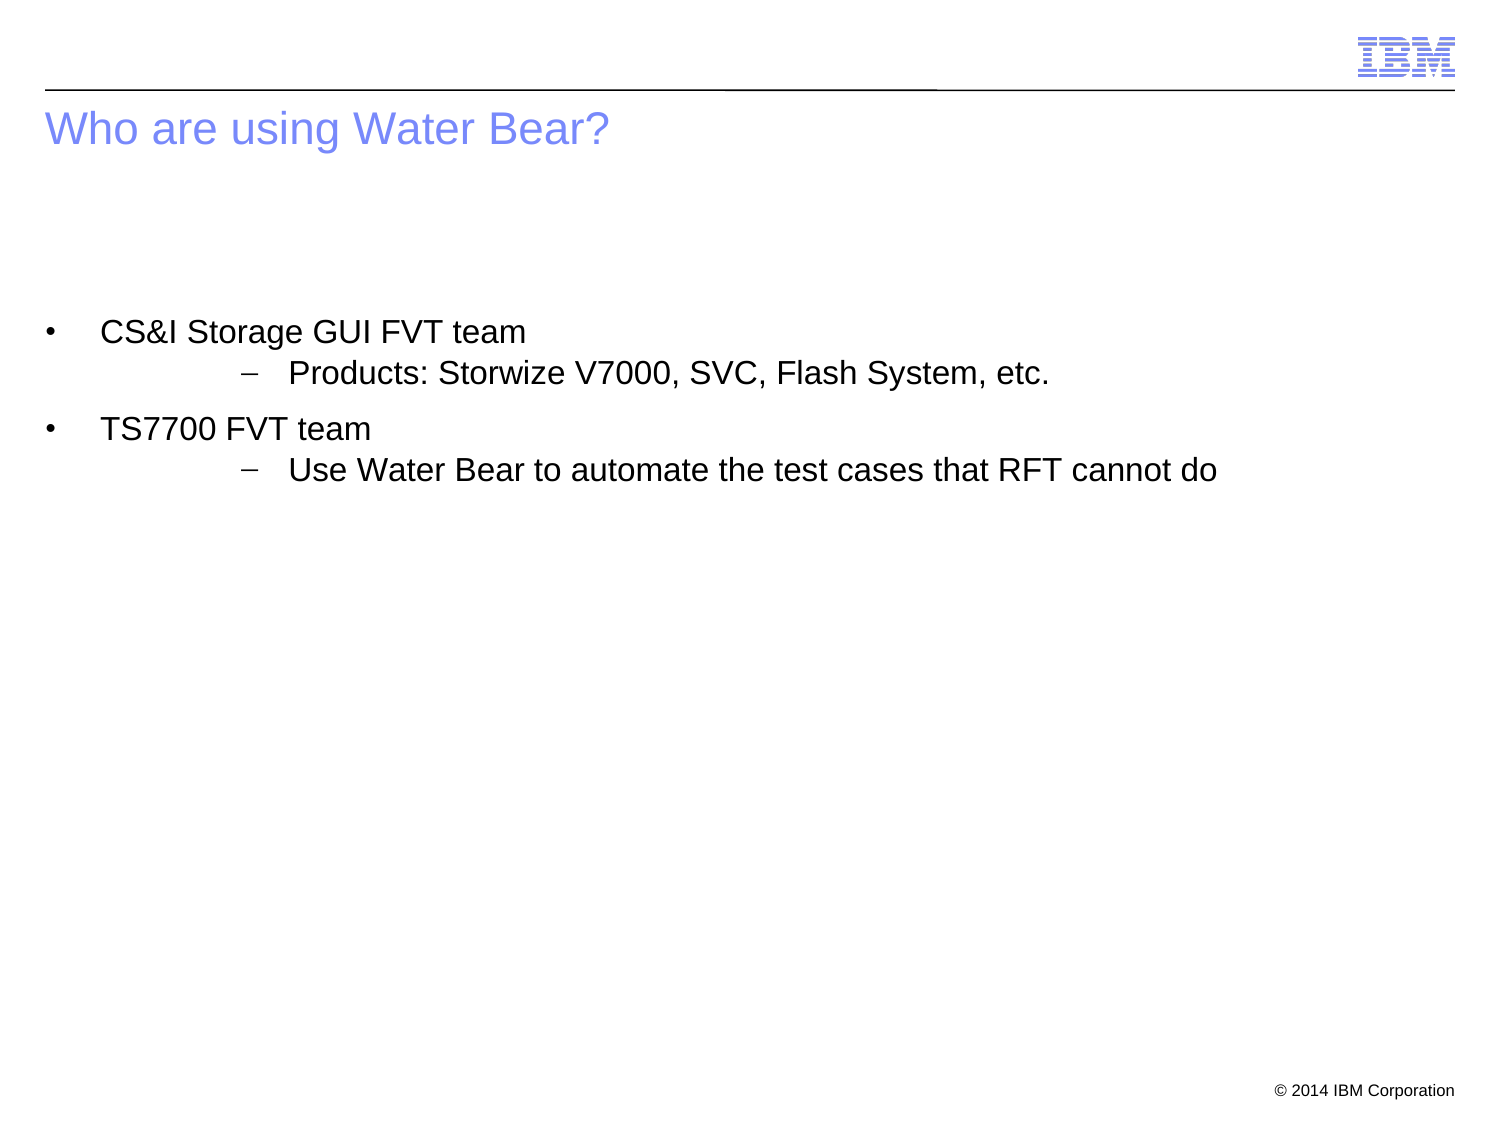

# Who are using Water Bear?
CS&I Storage GUI FVT team
Products: Storwize V7000, SVC, Flash System, etc.
TS7700 FVT team
Use Water Bear to automate the test cases that RFT cannot do